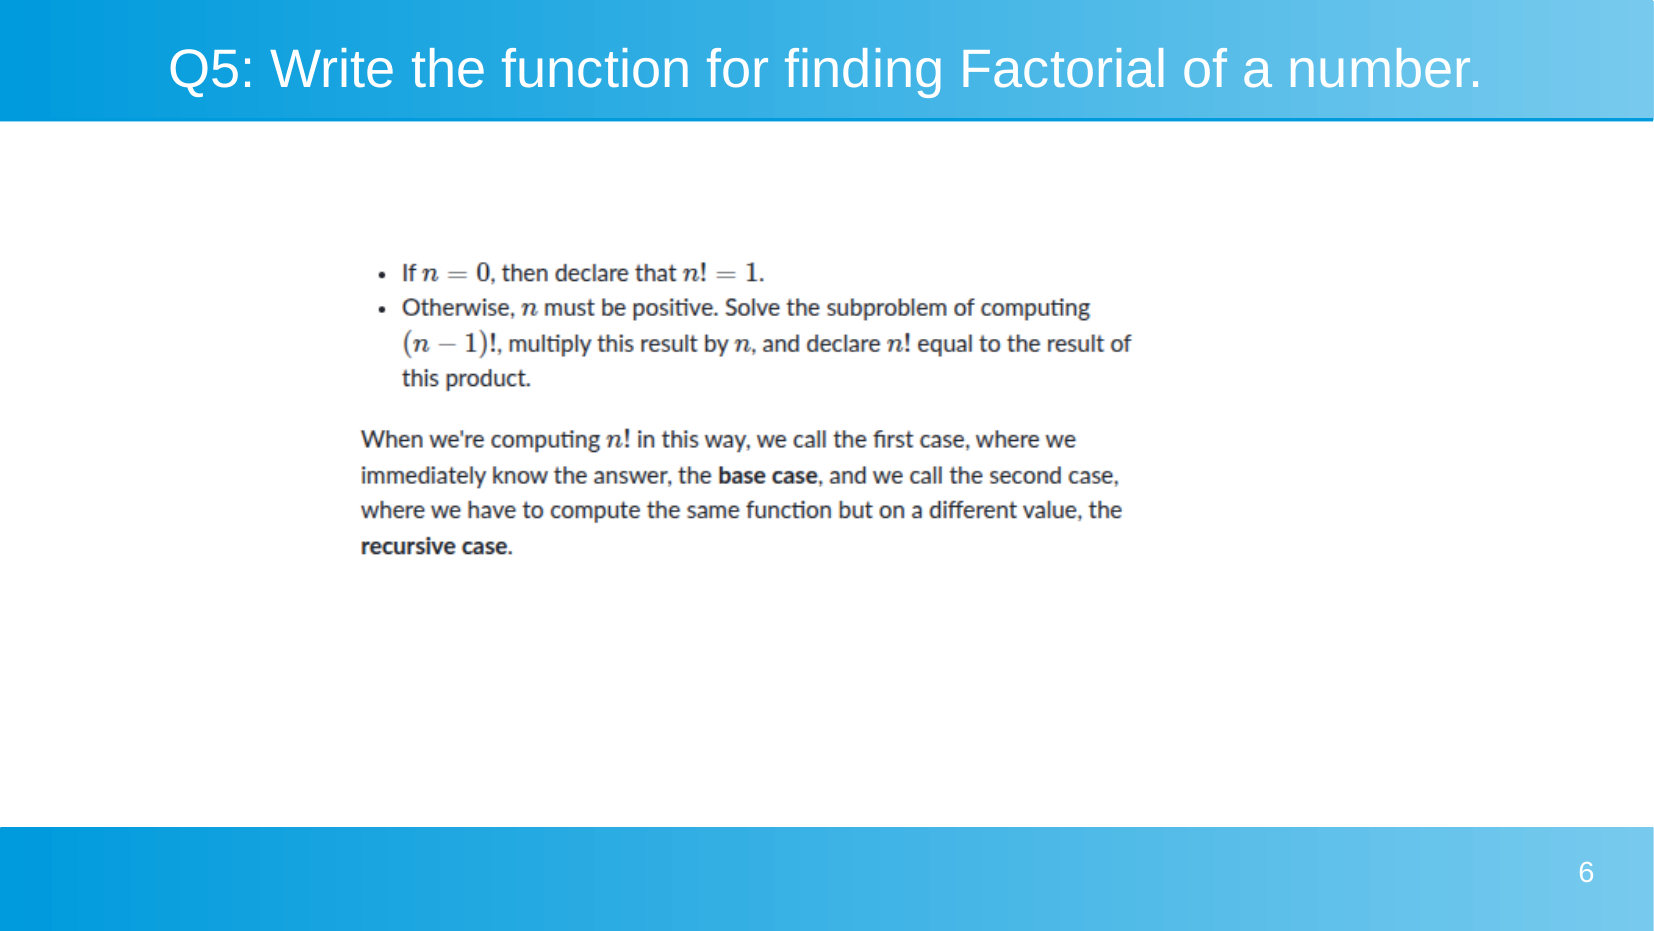

# Q5: Write the function for finding Factorial of a number.
6